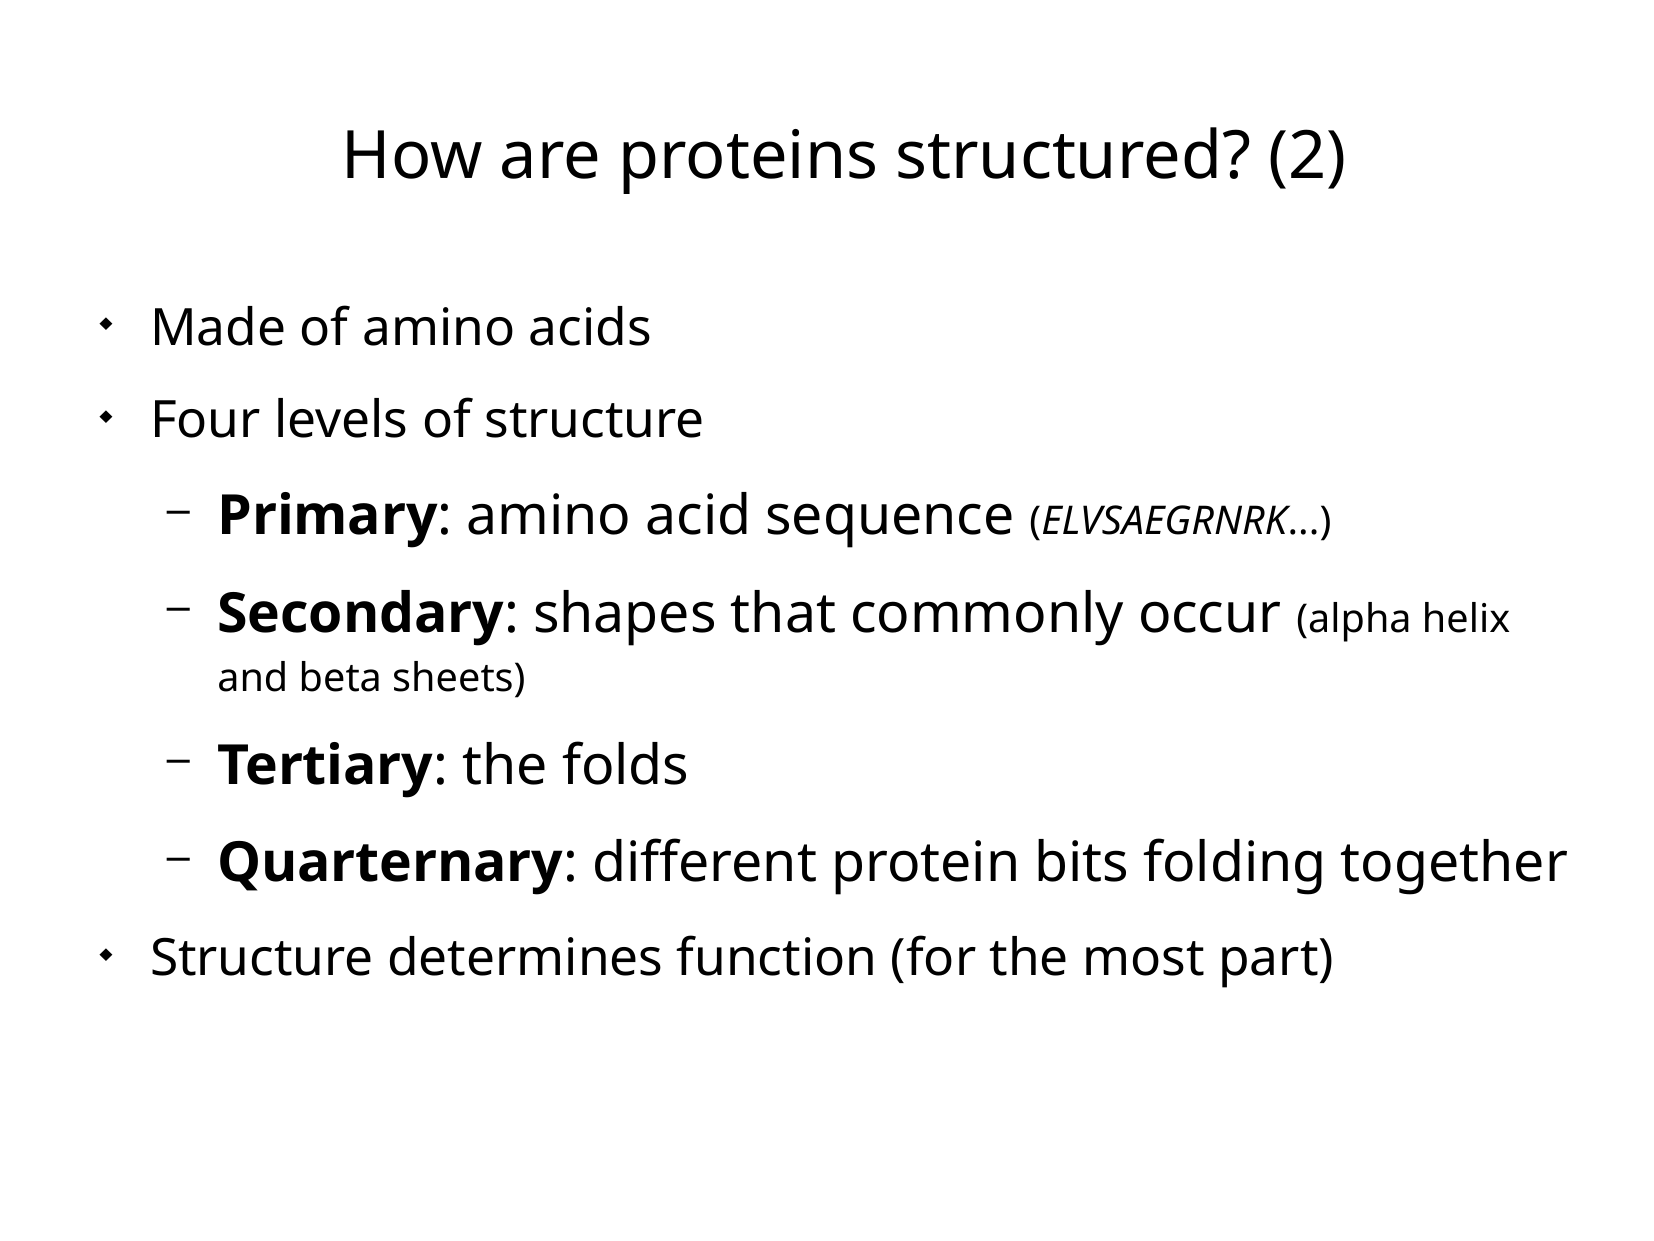

# How are proteins structured? (2)
Made of amino acids
Four levels of structure
Primary: amino acid sequence (ELVSAEGRNRK...)
Secondary: shapes that commonly occur (alpha helix and beta sheets)
Tertiary: the folds
Quarternary: different protein bits folding together
Structure determines function (for the most part)